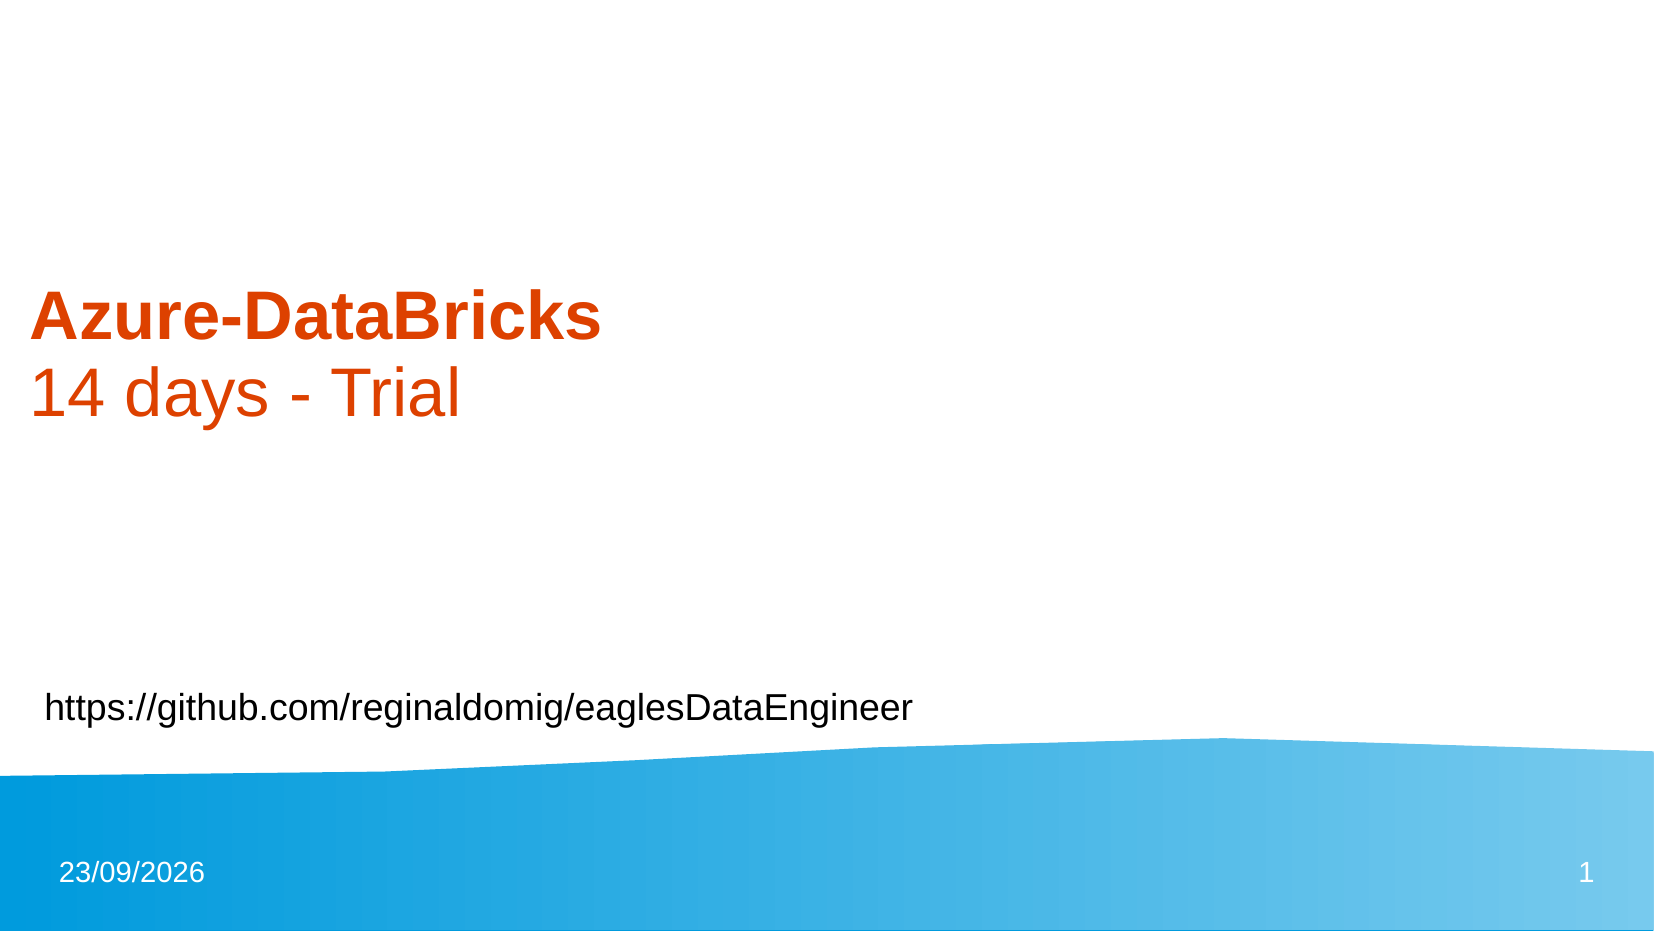

# Azure-DataBricks 14 days - Trial
https://github.com/reginaldomig/eaglesDataEngineer